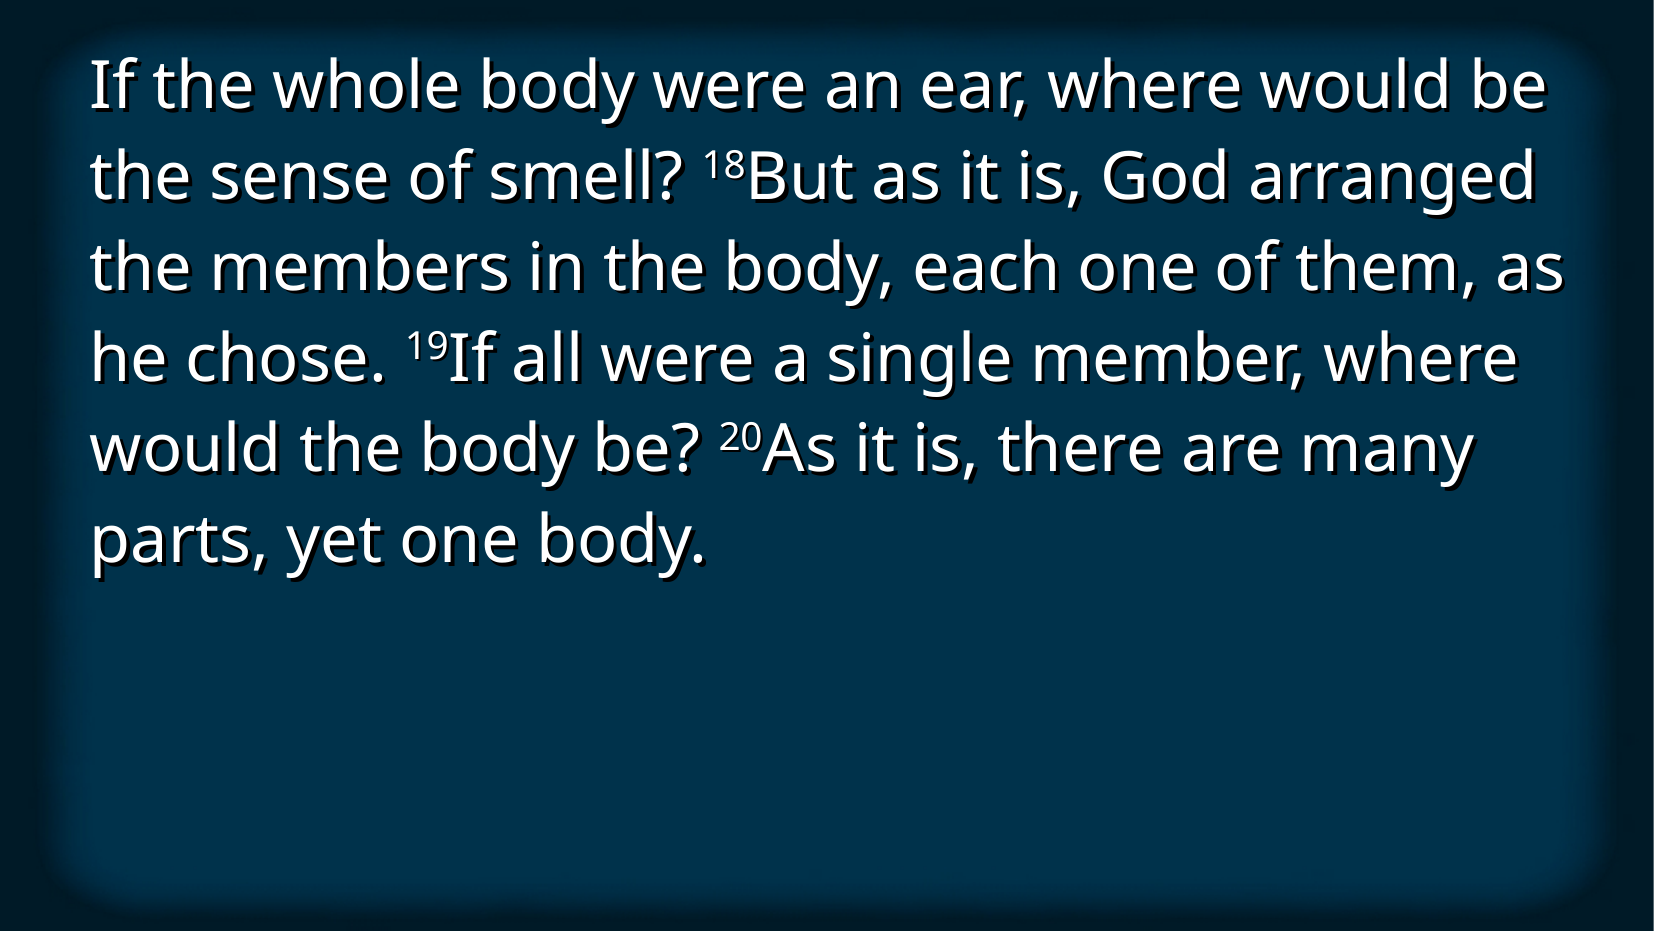

If the whole body were an ear, where would be the sense of smell? 18But as it is, God arranged the members in the body, each one of them, as he chose. 19If all were a single member, where would the body be? 20As it is, there are many parts, yet one body.